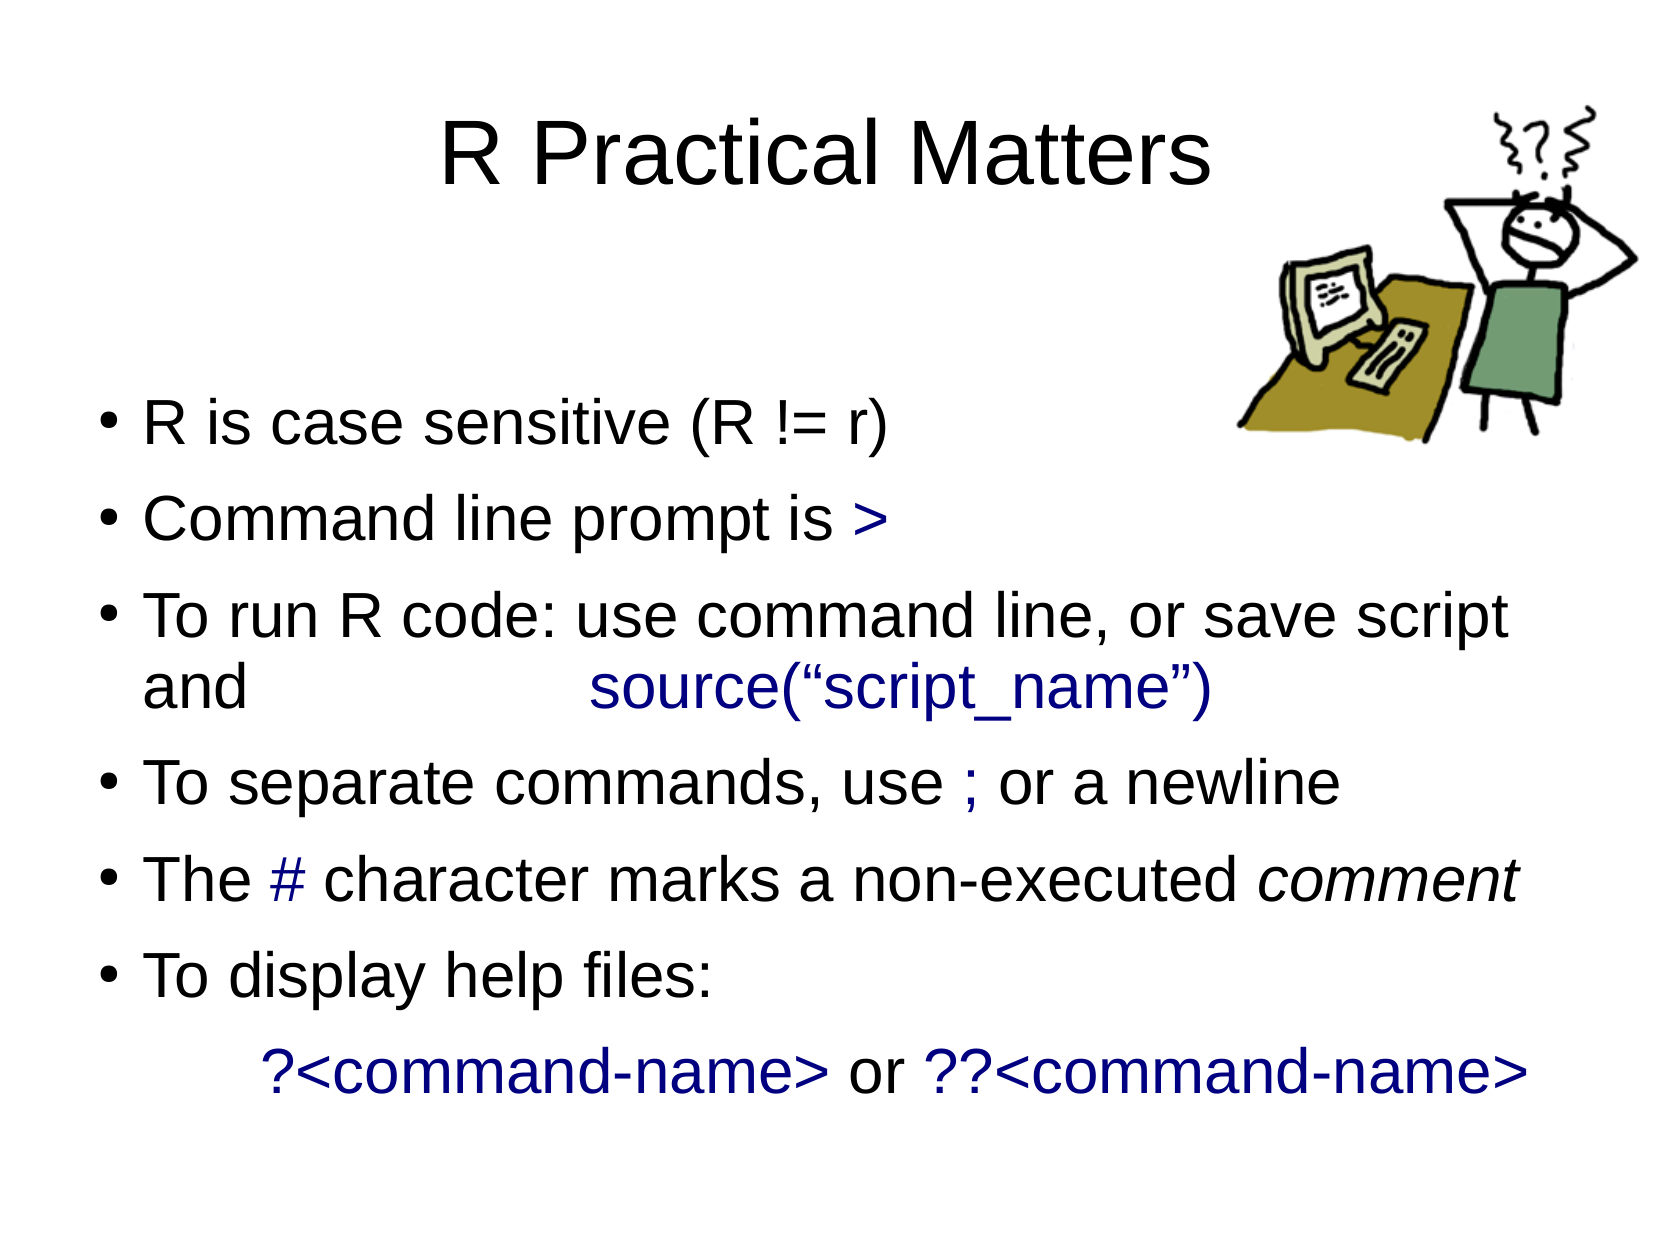

# R Practical Matters
R is case sensitive (R != r)
Command line prompt is >
To run R code: use command line, or save script and 		 				 			source(“script_name”)
To separate commands, use ; or a newline
The # character marks a non-executed comment
To display help files:
 ?<command-name> or ??<command-name>